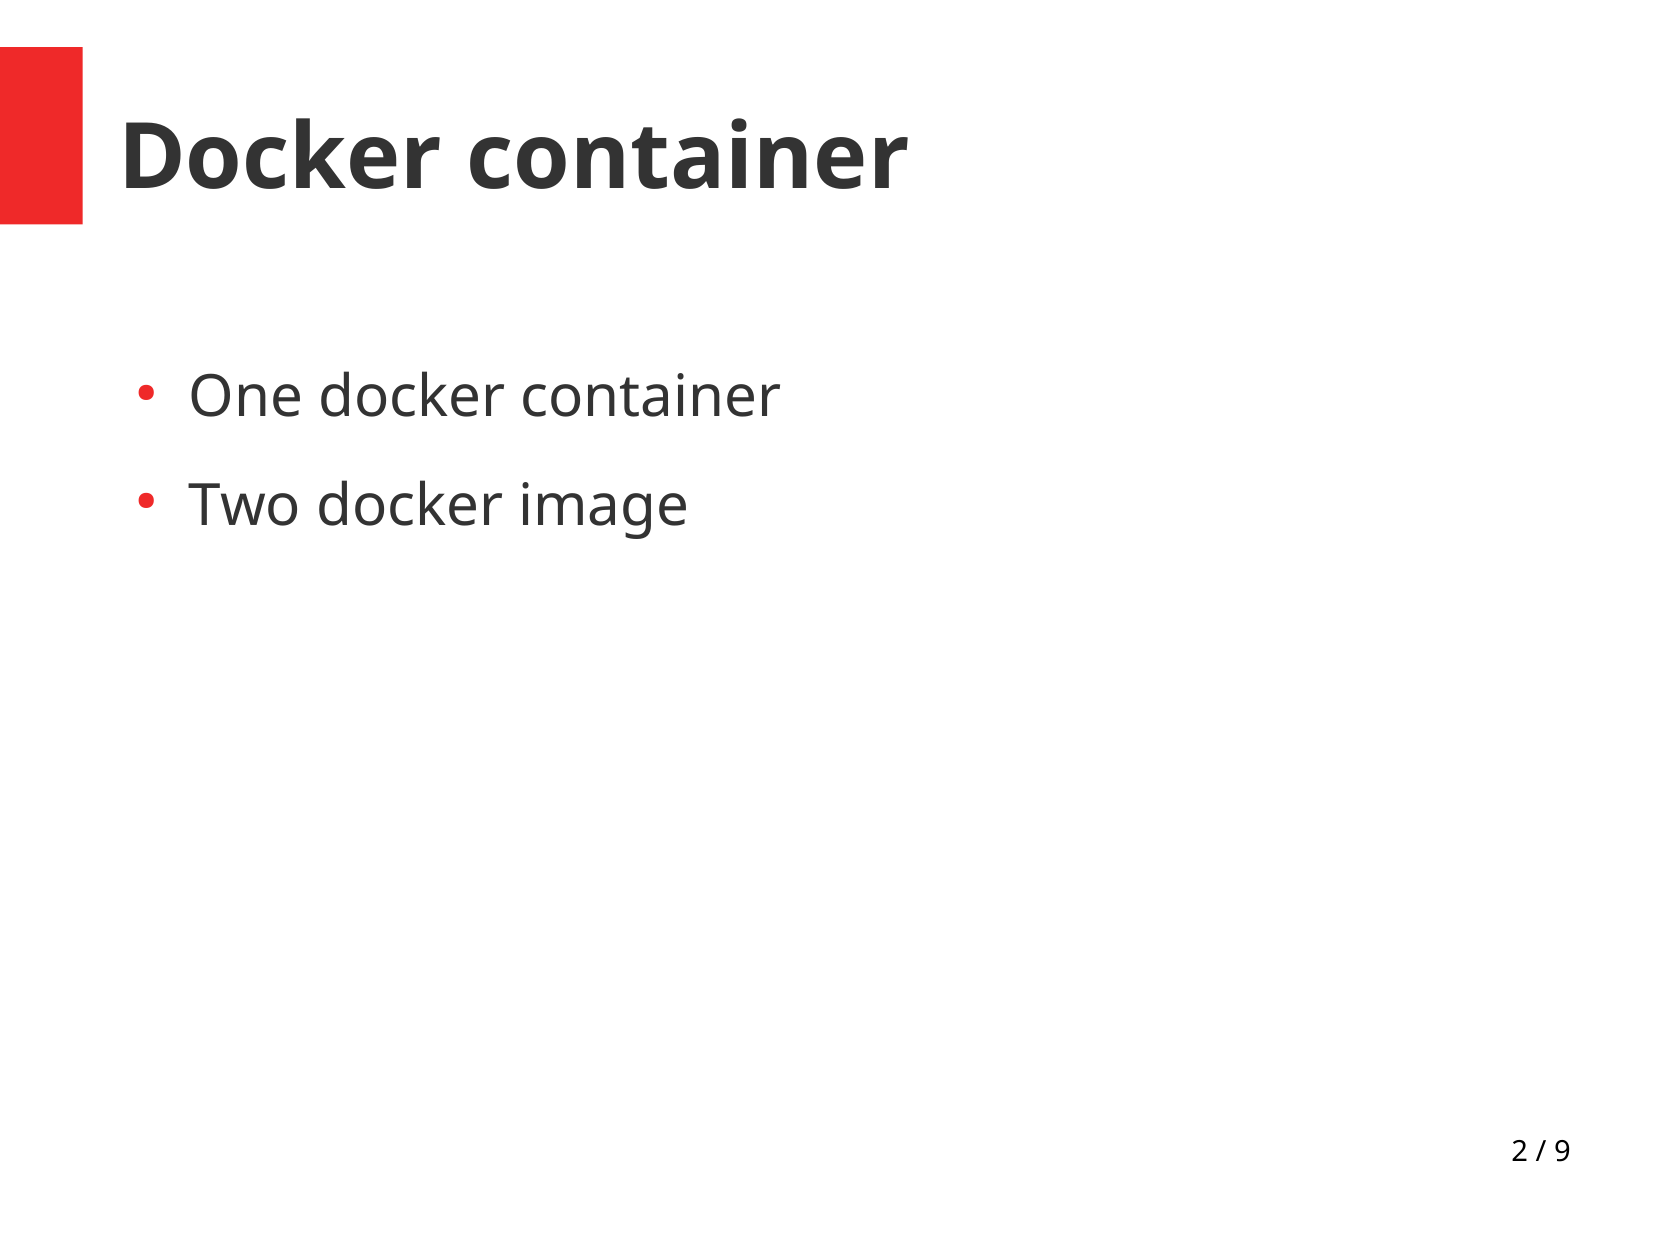

# Docker container
One docker container
Two docker image
2